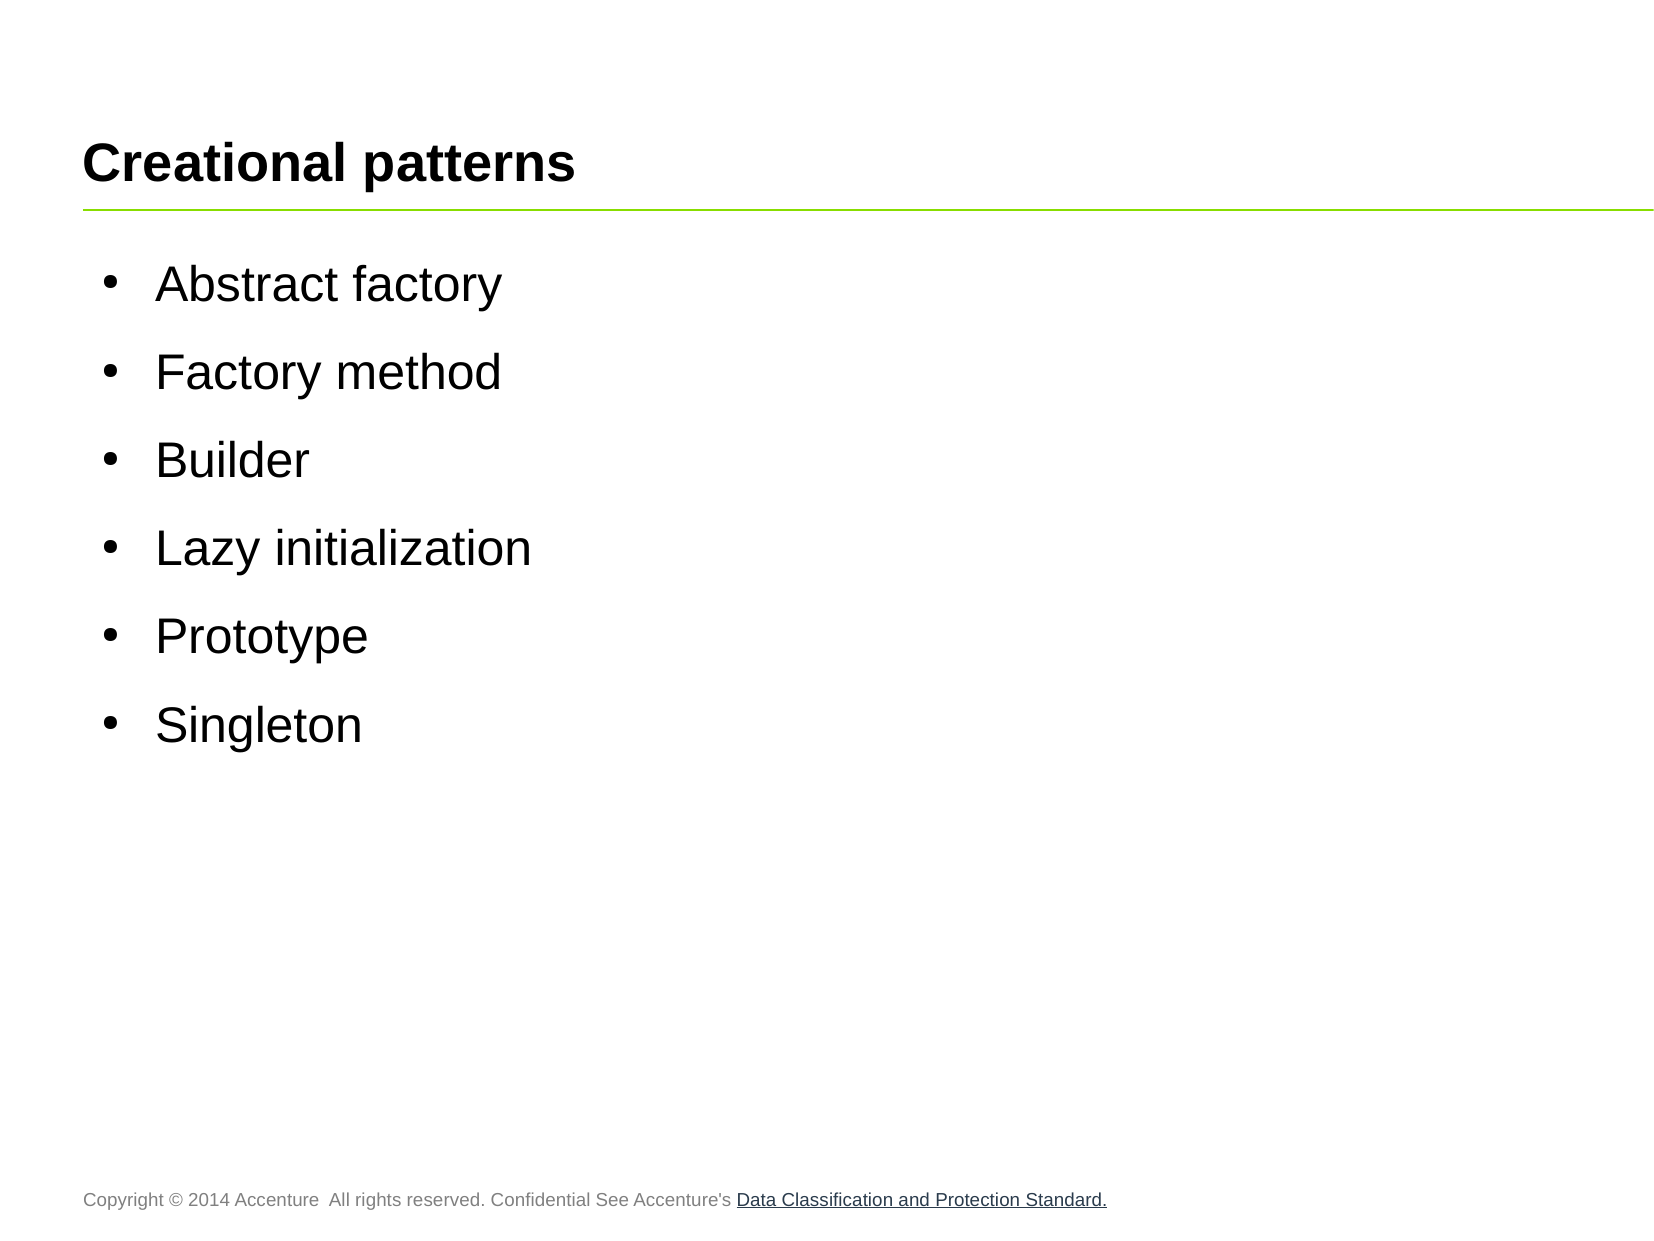

# Creational patterns
Abstract factory
Factory method
Builder
Lazy initialization
Prototype
Singleton